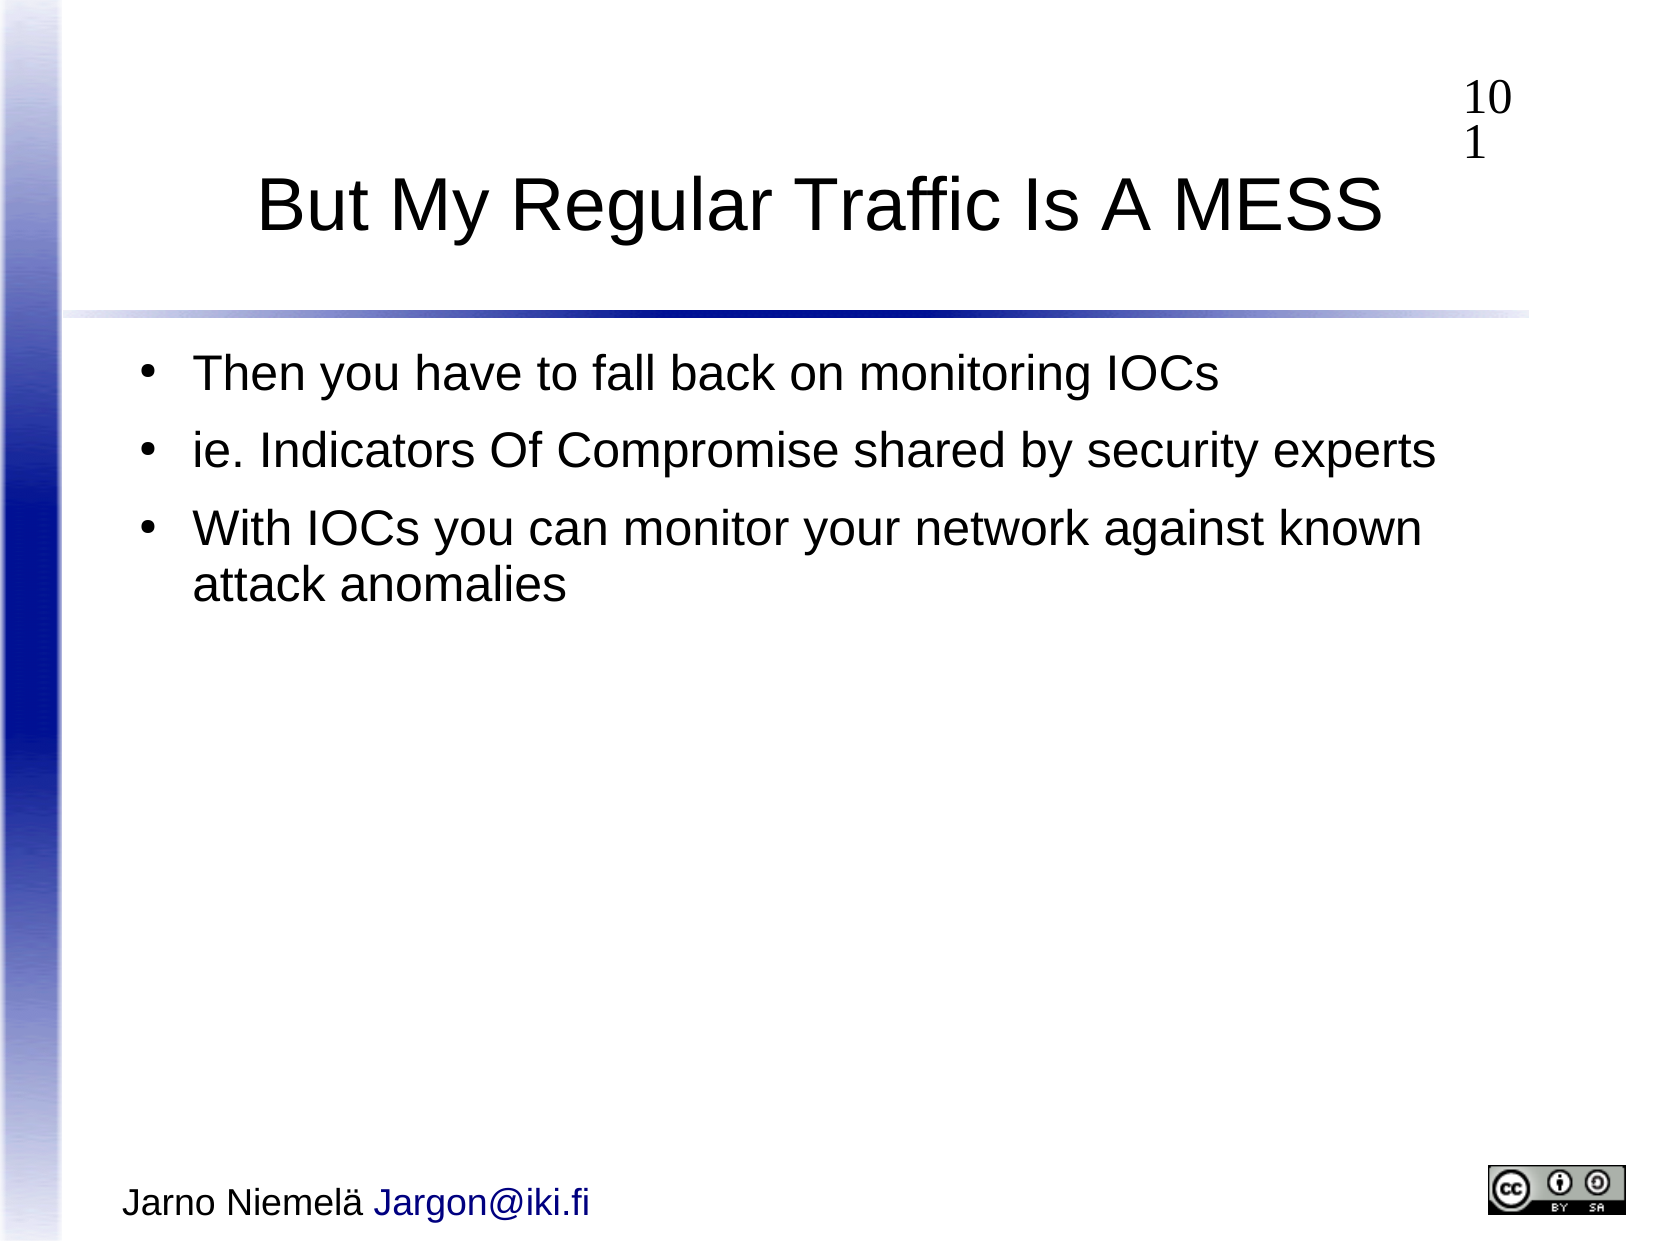

# But My Regular Traffic Is A MESS
Then you have to fall back on monitoring IOCs
ie. Indicators Of Compromise shared by security experts
With IOCs you can monitor your network against known
attack anomalies